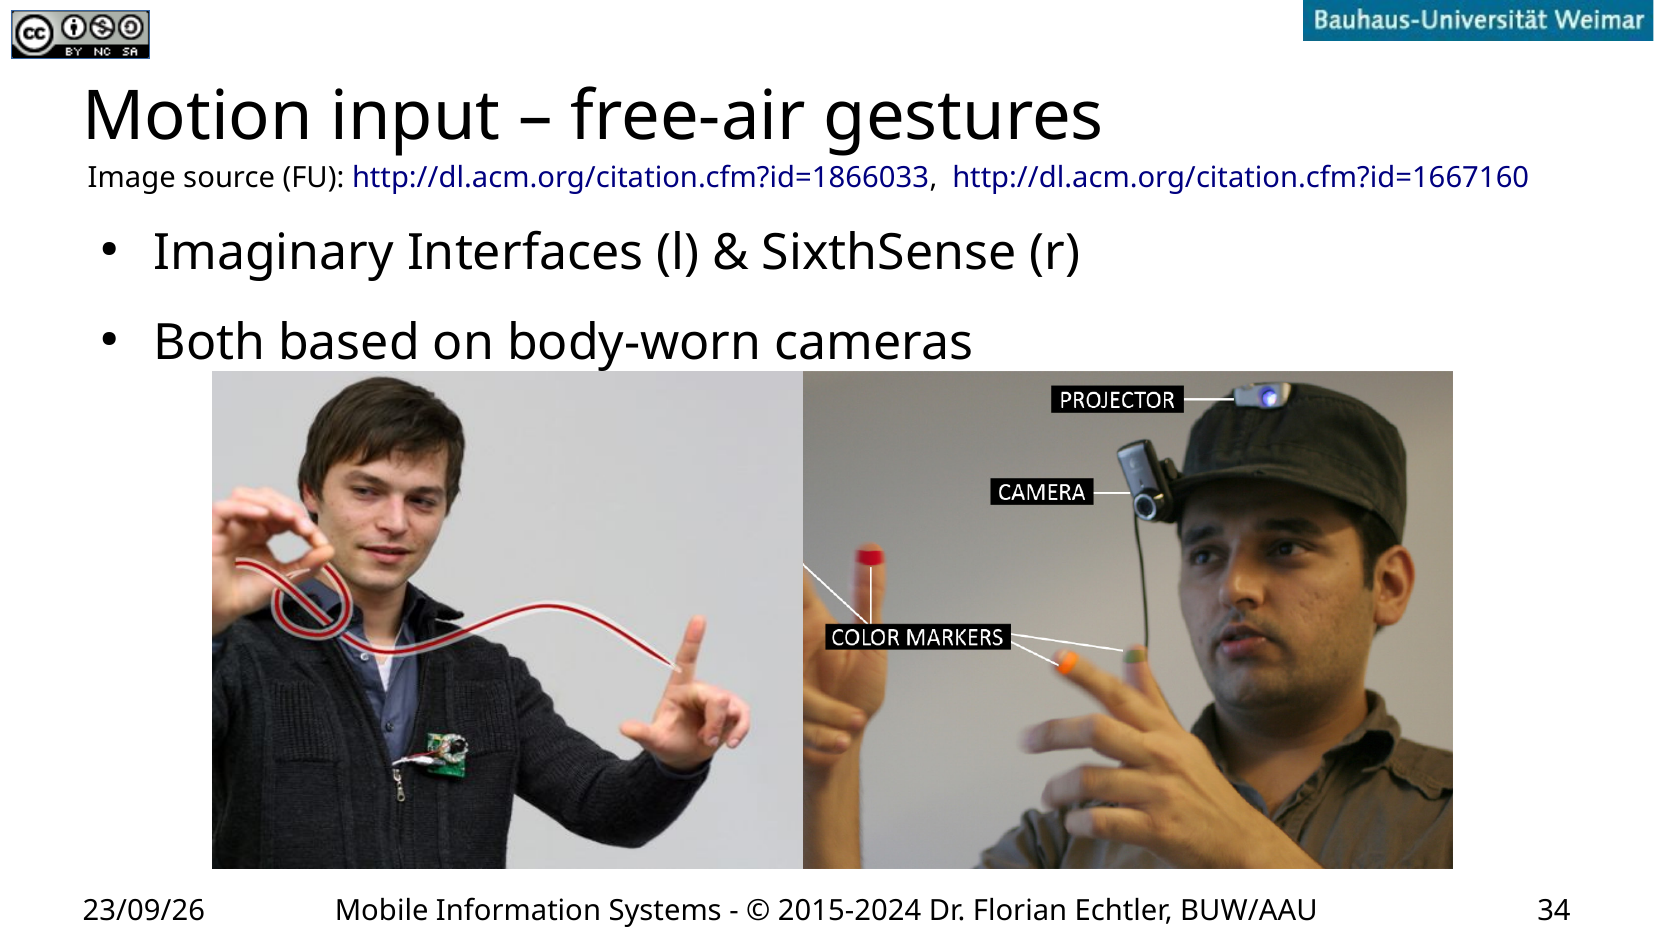

# Motion input – free-air gestures
Image source (FU): http://dl.acm.org/citation.cfm?id=1866033, http://dl.acm.org/citation.cfm?id=1667160
Imaginary Interfaces (l) & SixthSense (r)
Both based on body-worn cameras
Mobile Information Systems - © 2015-2024 Dr. Florian Echtler, BUW/AAU
34